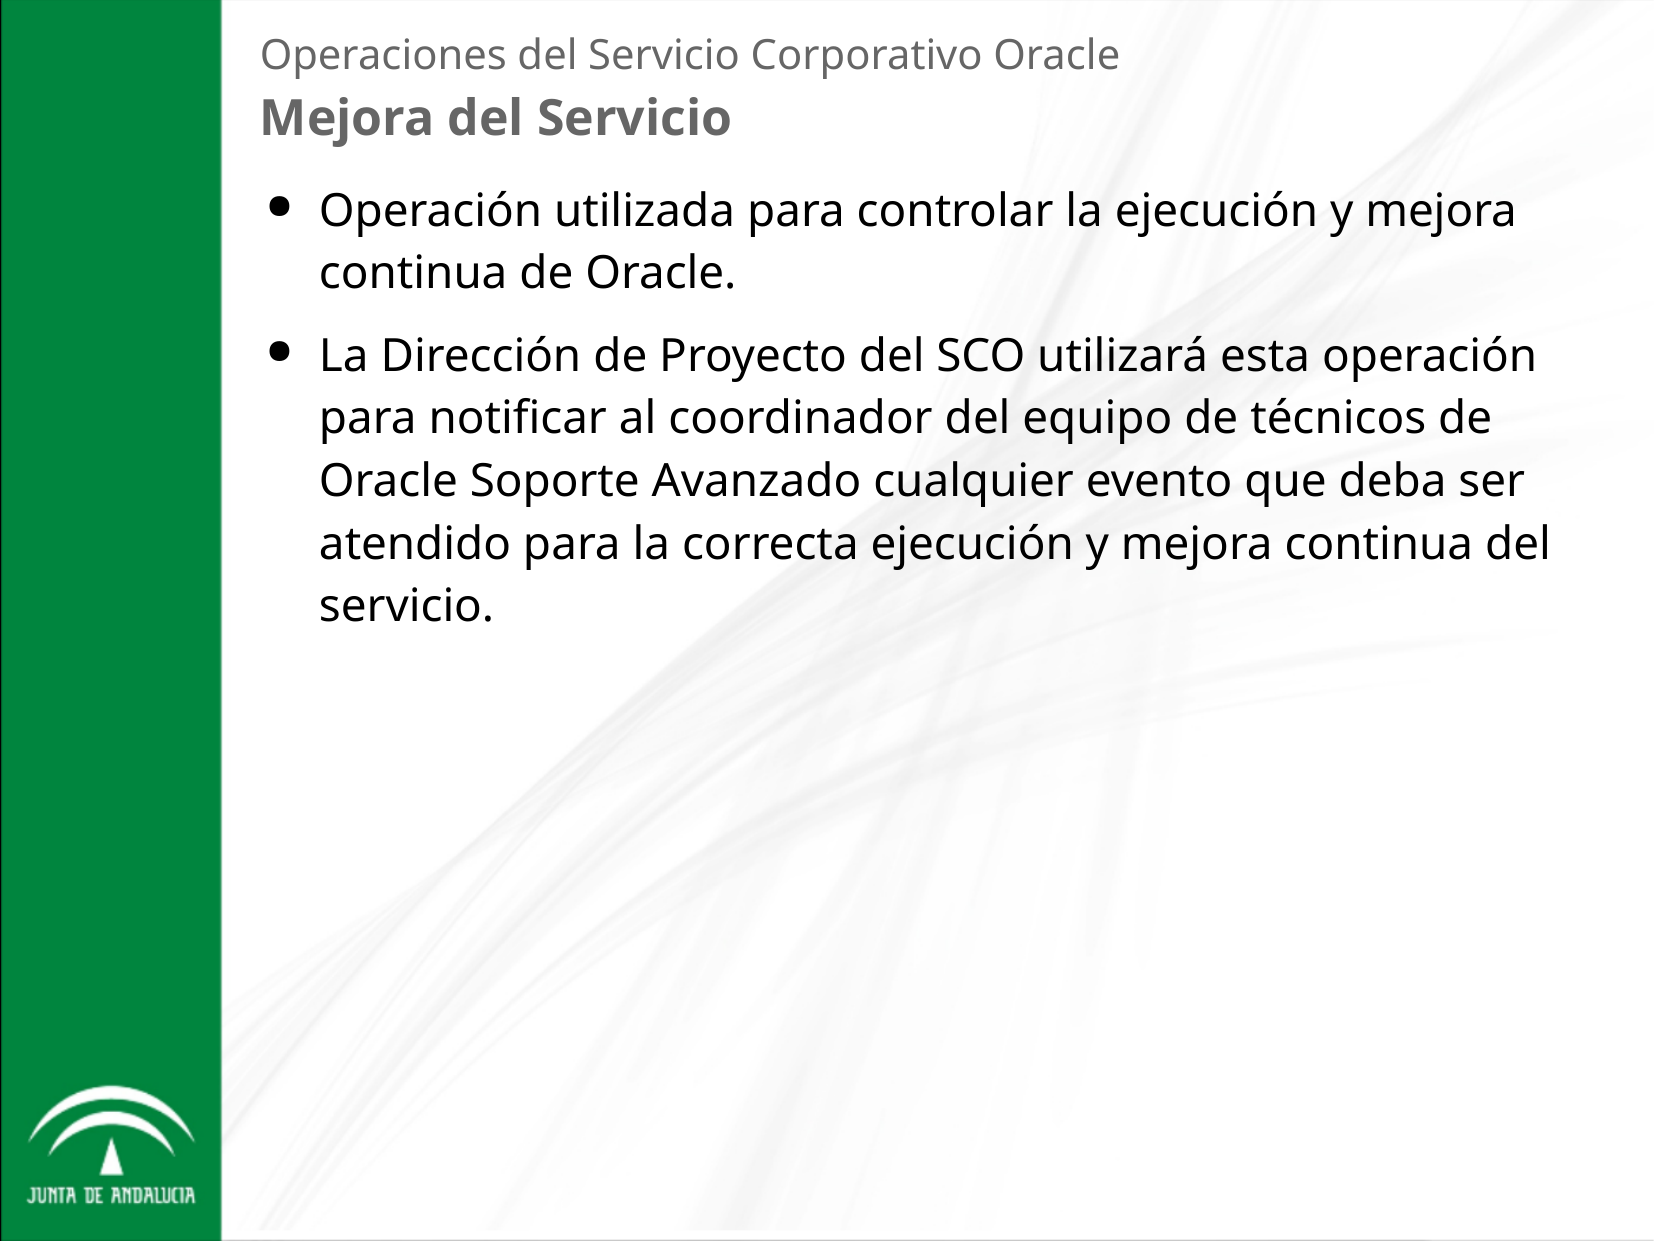

Operaciones del Servicio Corporativo Oracle
Mejora del Servicio
# Operación utilizada para controlar la ejecución y mejora continua de Oracle.
La Dirección de Proyecto del SCO utilizará esta operación para notificar al coordinador del equipo de técnicos de Oracle Soporte Avanzado cualquier evento que deba ser atendido para la correcta ejecución y mejora continua del servicio.